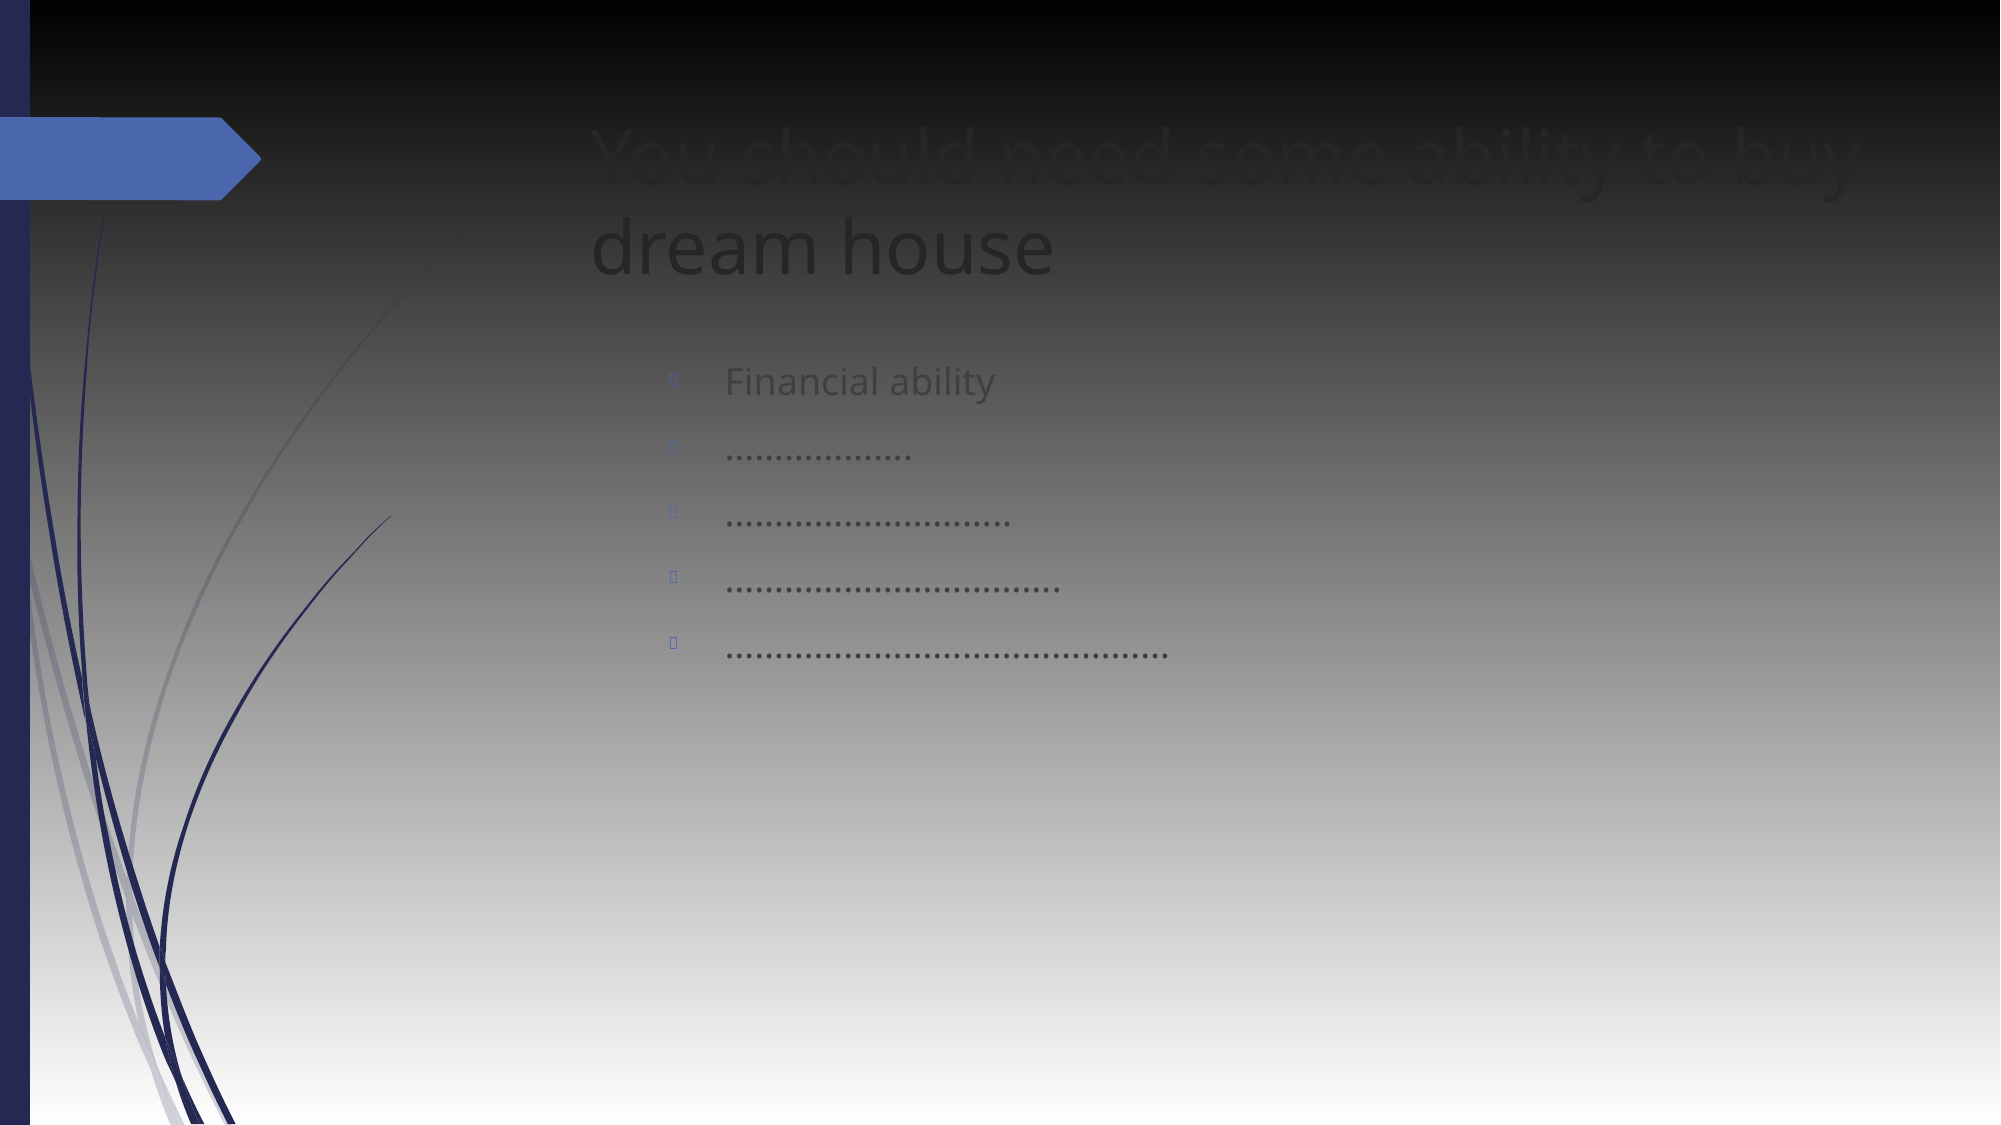

# You should need some ability to buy dream house
Financial ability
……………….
………………………..
…………………………….
………………………………………